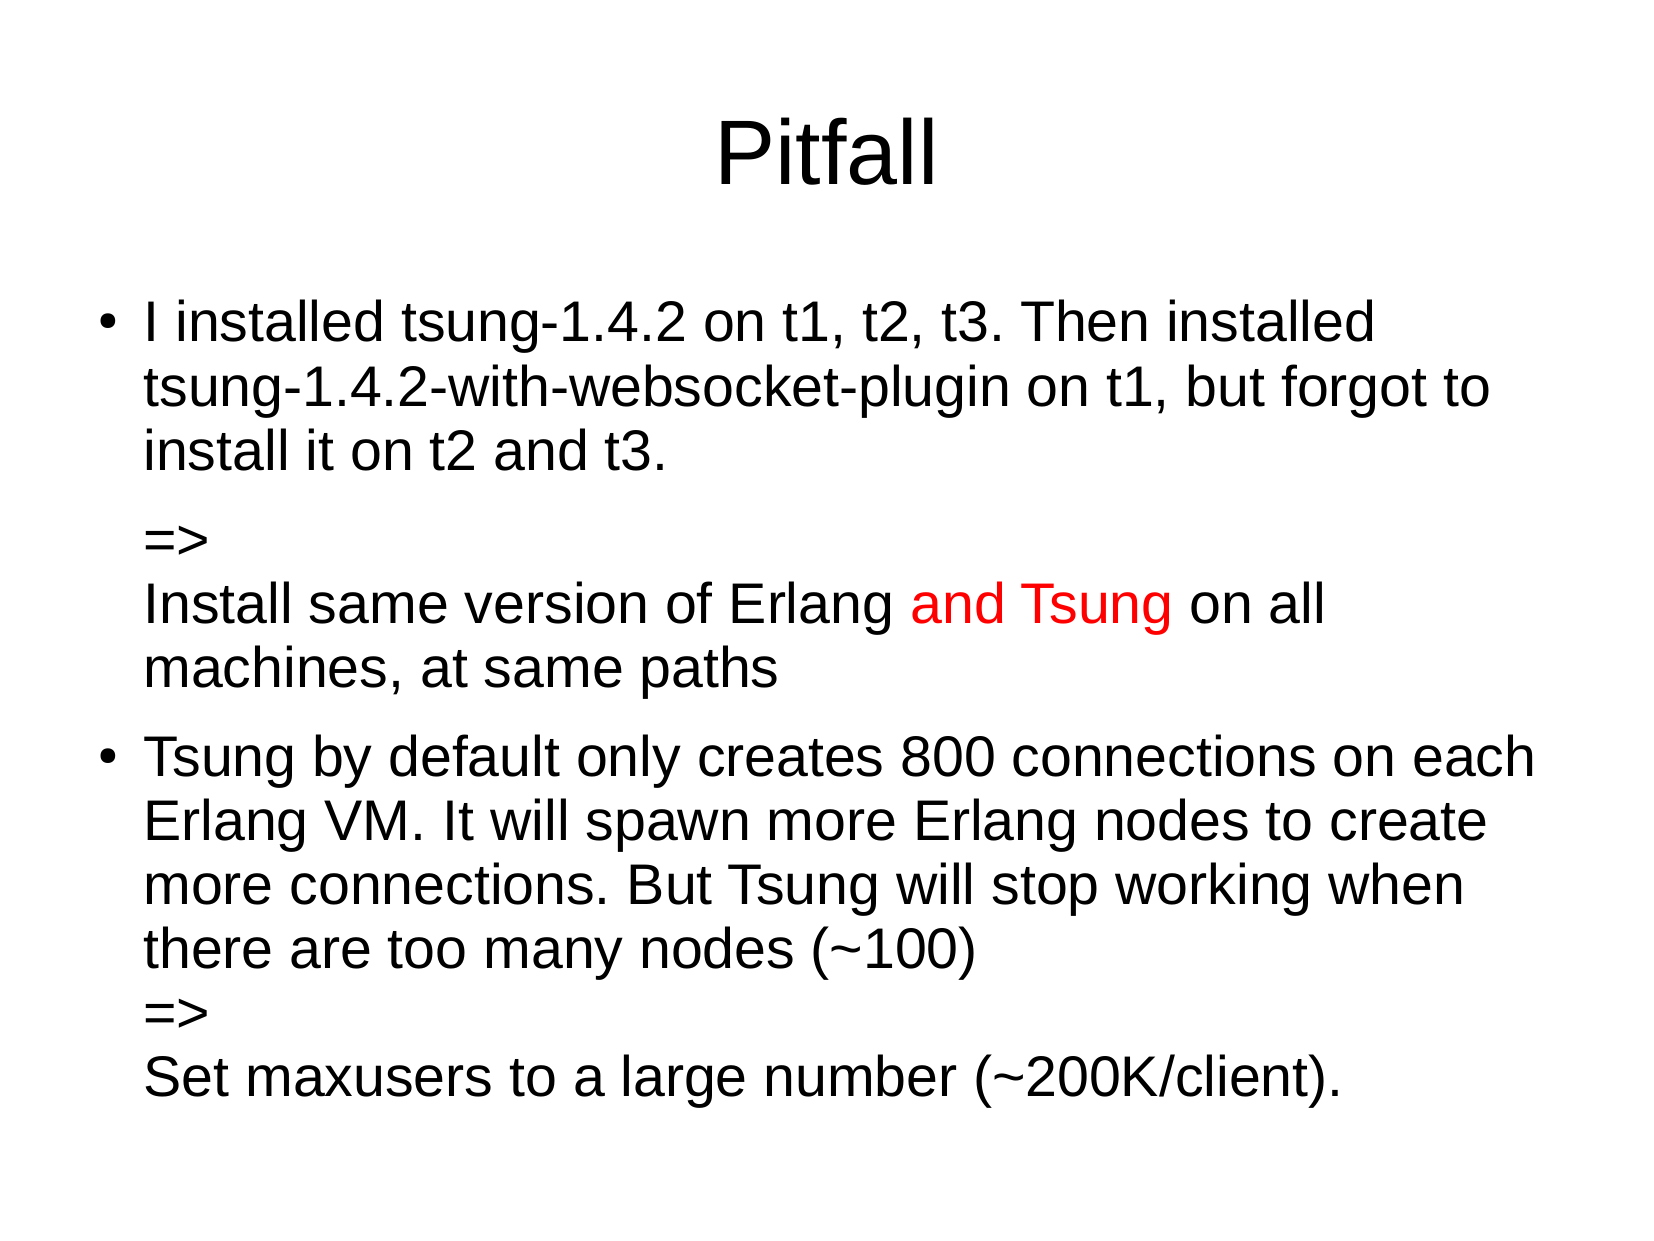

# Pitfall
I installed tsung-1.4.2 on t1, t2, t3. Then installed tsung-1.4.2-with-websocket-plugin on t1, but forgot to install it on t2 and t3.
=>
Install same version of Erlang and Tsung on all machines, at same paths
Tsung by default only creates 800 connections on each Erlang VM. It will spawn more Erlang nodes to create more connections. But Tsung will stop working when there are too many nodes (~100)
=>
Set maxusers to a large number (~200K/client).